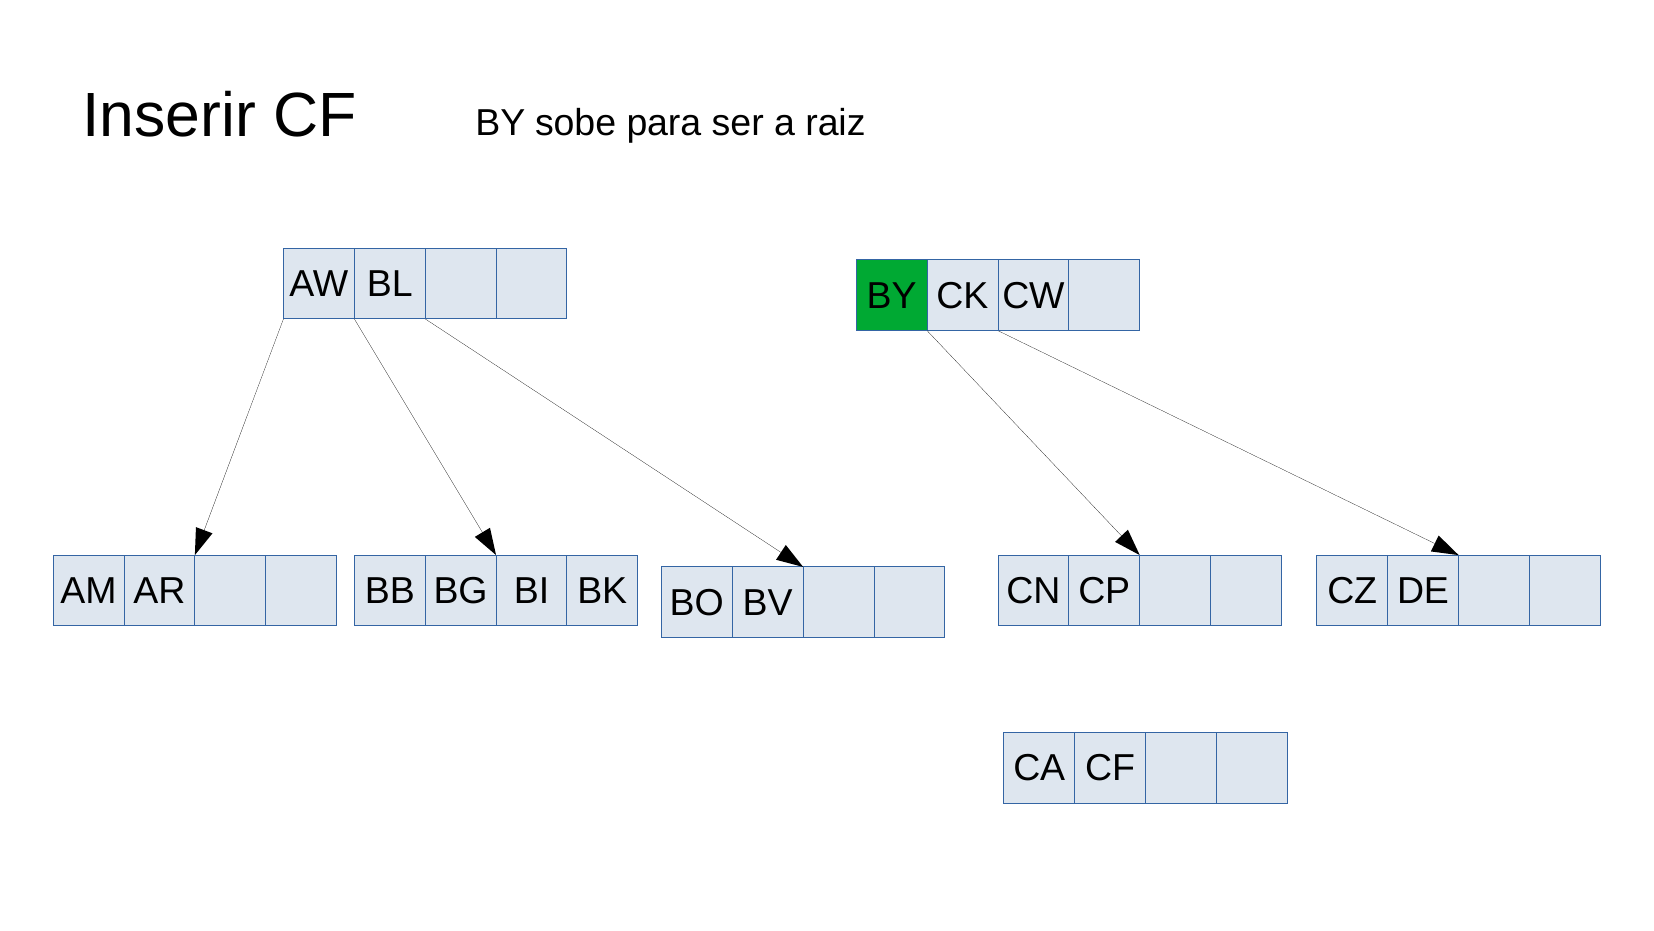

# Inserir CF
BY sobe para ser a raiz
AW
BL
BY
CK
CW
AM
AR
BB
BG
BI
BK
CN
CP
CZ
DE
BO
BV
CA
CF